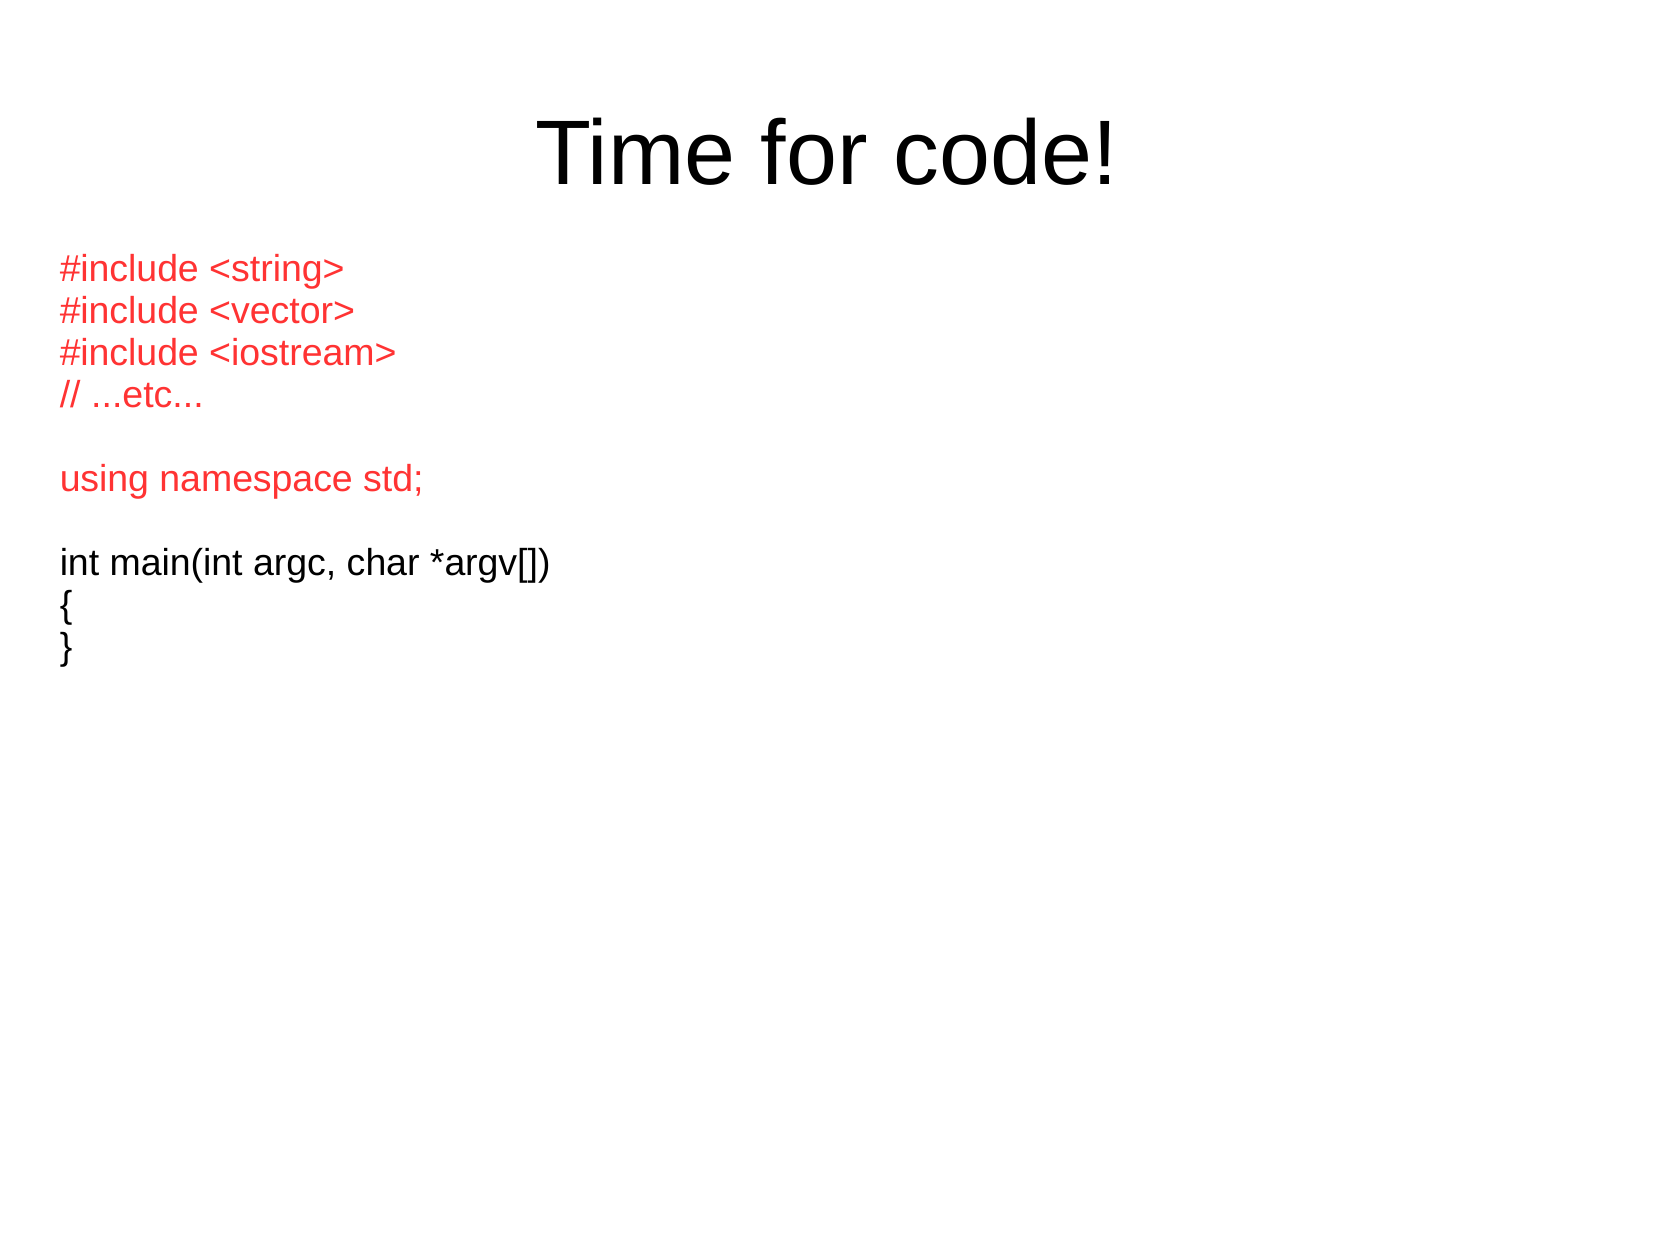

# Time for code!
#include <string>
#include <vector>
#include <iostream>
// ...etc...
using namespace std;
int main(int argc, char *argv[])
{
}